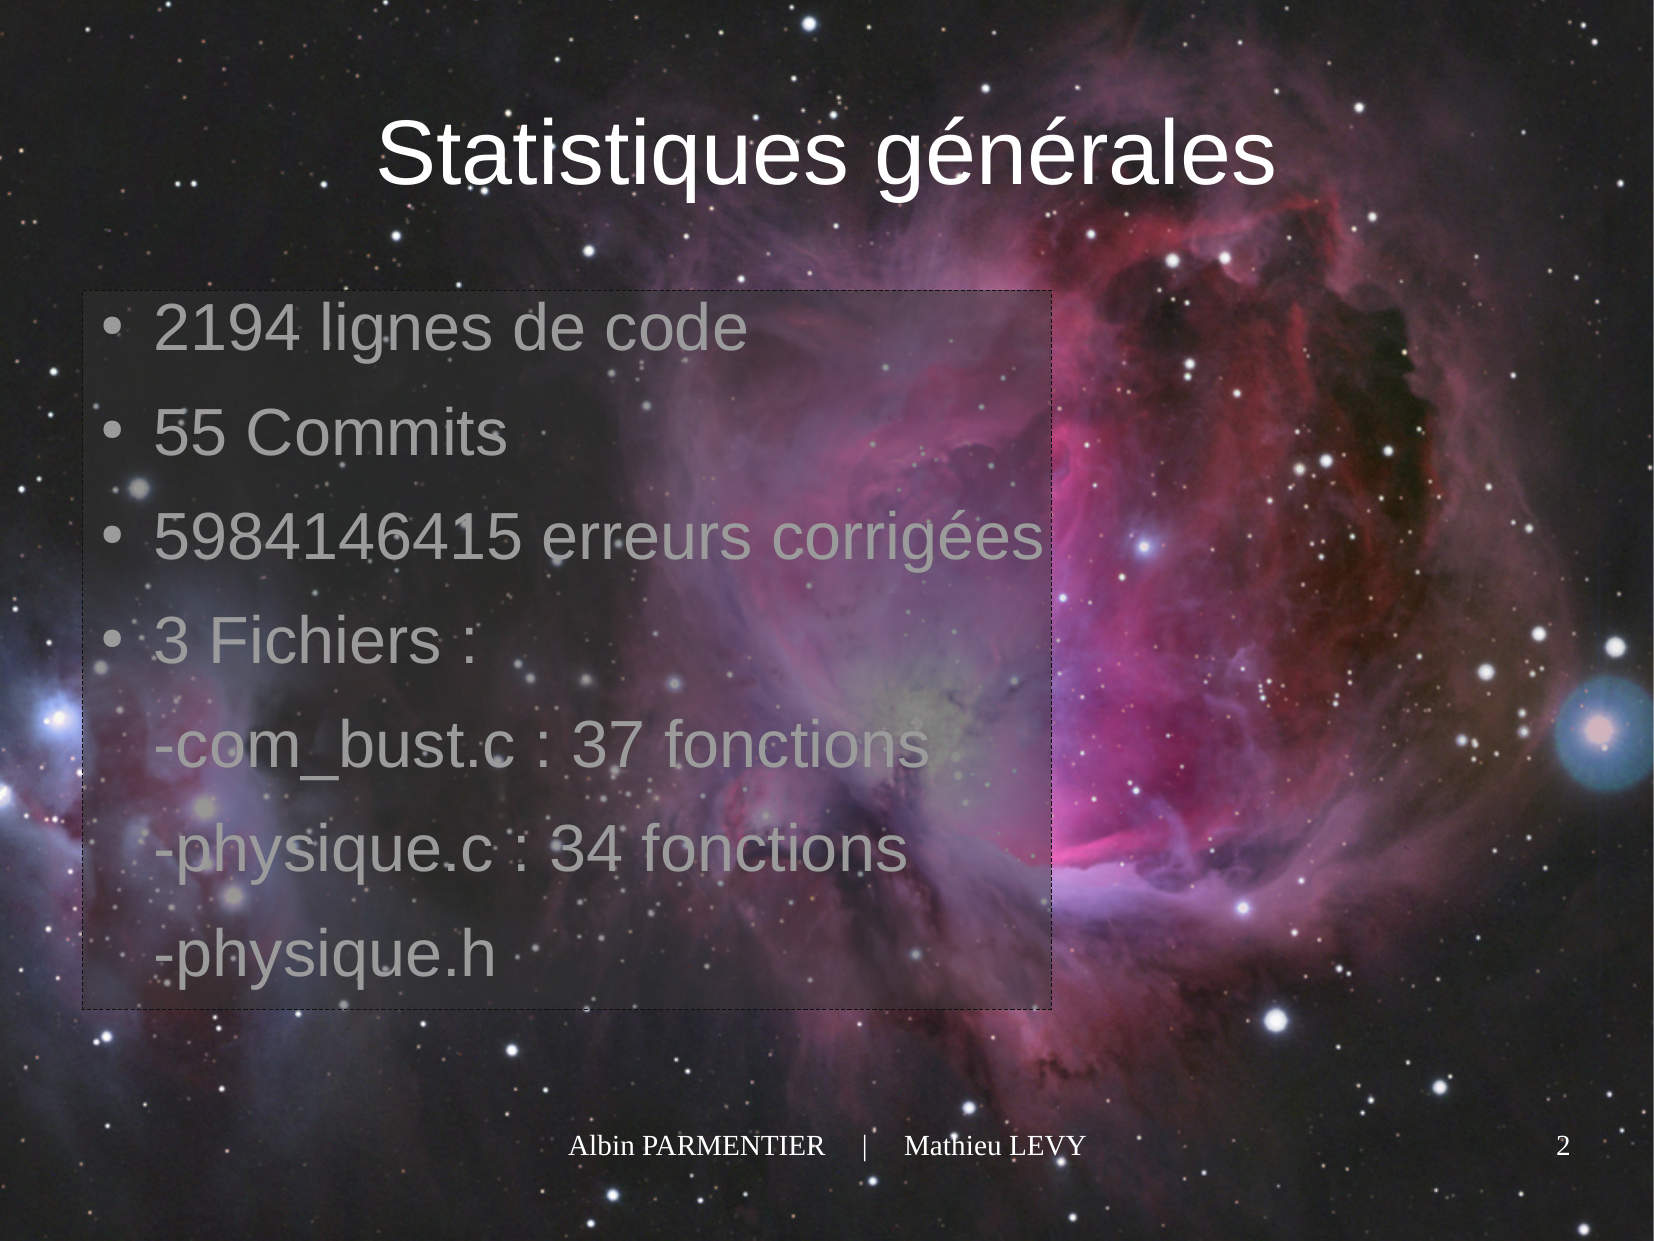

# Statistiques générales
2194 lignes de code
55 Commits
5984146415 erreurs corrigées
3 Fichiers :
-com_bust.c : 37 fonctions
-physique.c : 34 fonctions
-physique.h
Albin PARMENTIER | Mathieu LEVY
2